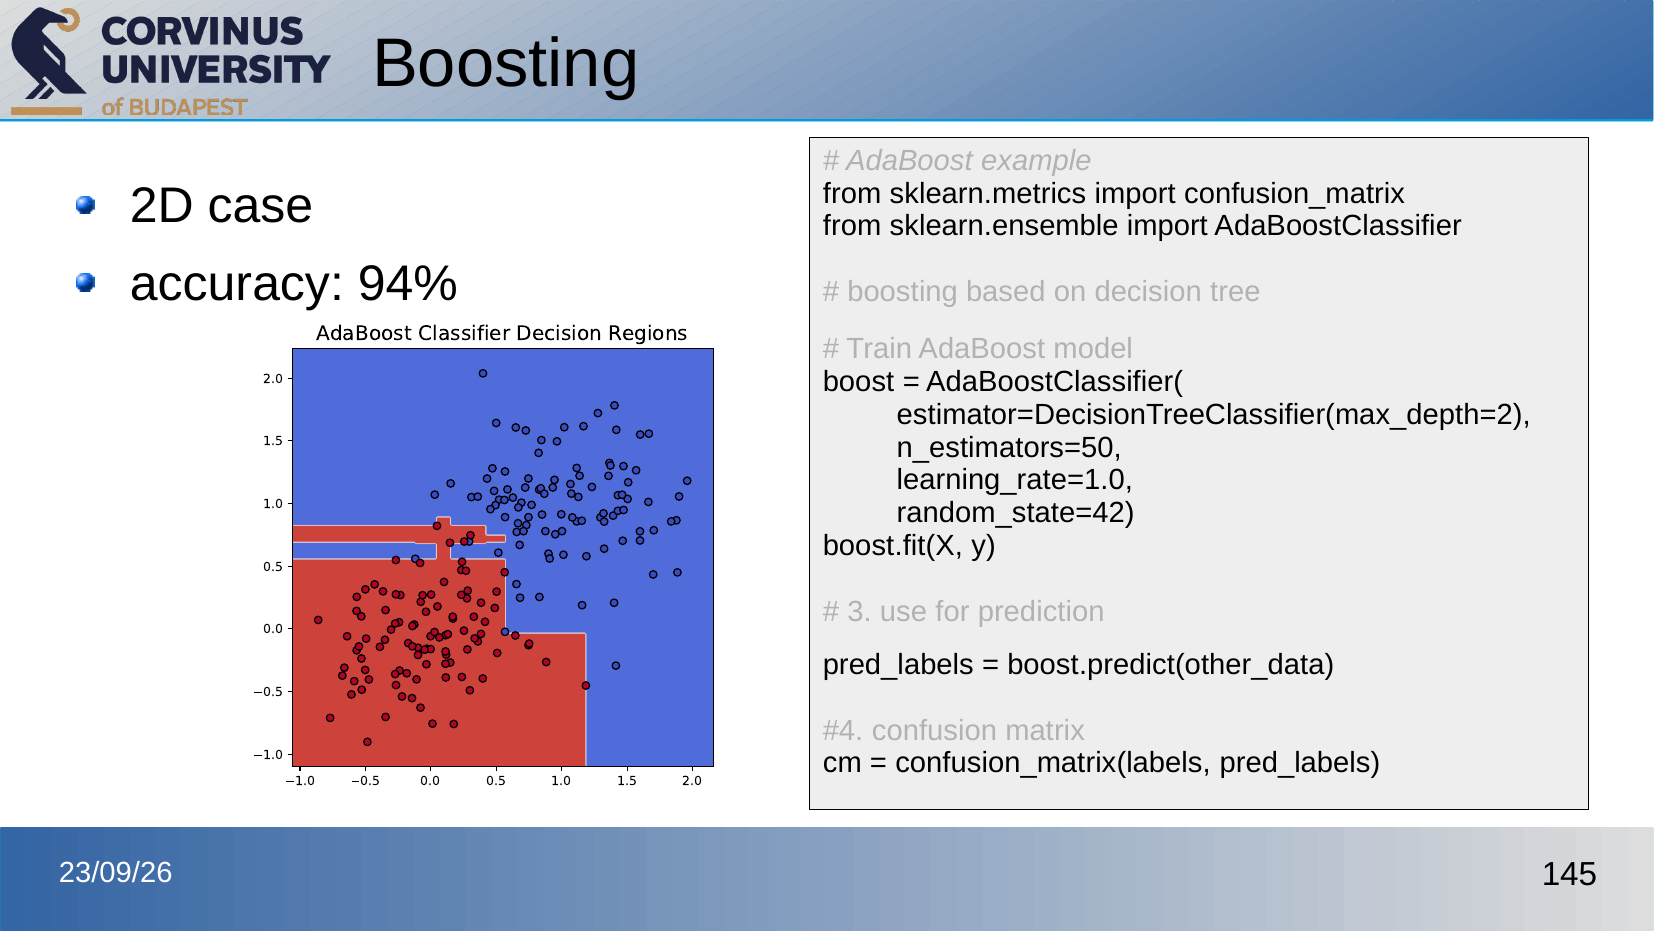

# Boosting
# AdaBoost example from sklearn.metrics import confusion_matrix from sklearn.ensemble import AdaBoostClassifier
# boosting based on decision tree
# Train AdaBoost model boost = AdaBoostClassifier( estimator=DecisionTreeClassifier(max_depth=2), n_estimators=50, learning_rate=1.0, random_state=42) boost.fit(X, y) # 3. use for prediction
pred_labels = boost.predict(other_data)
#4. confusion matrix
cm = confusion_matrix(labels, pred_labels)
2D case
accuracy: 94%